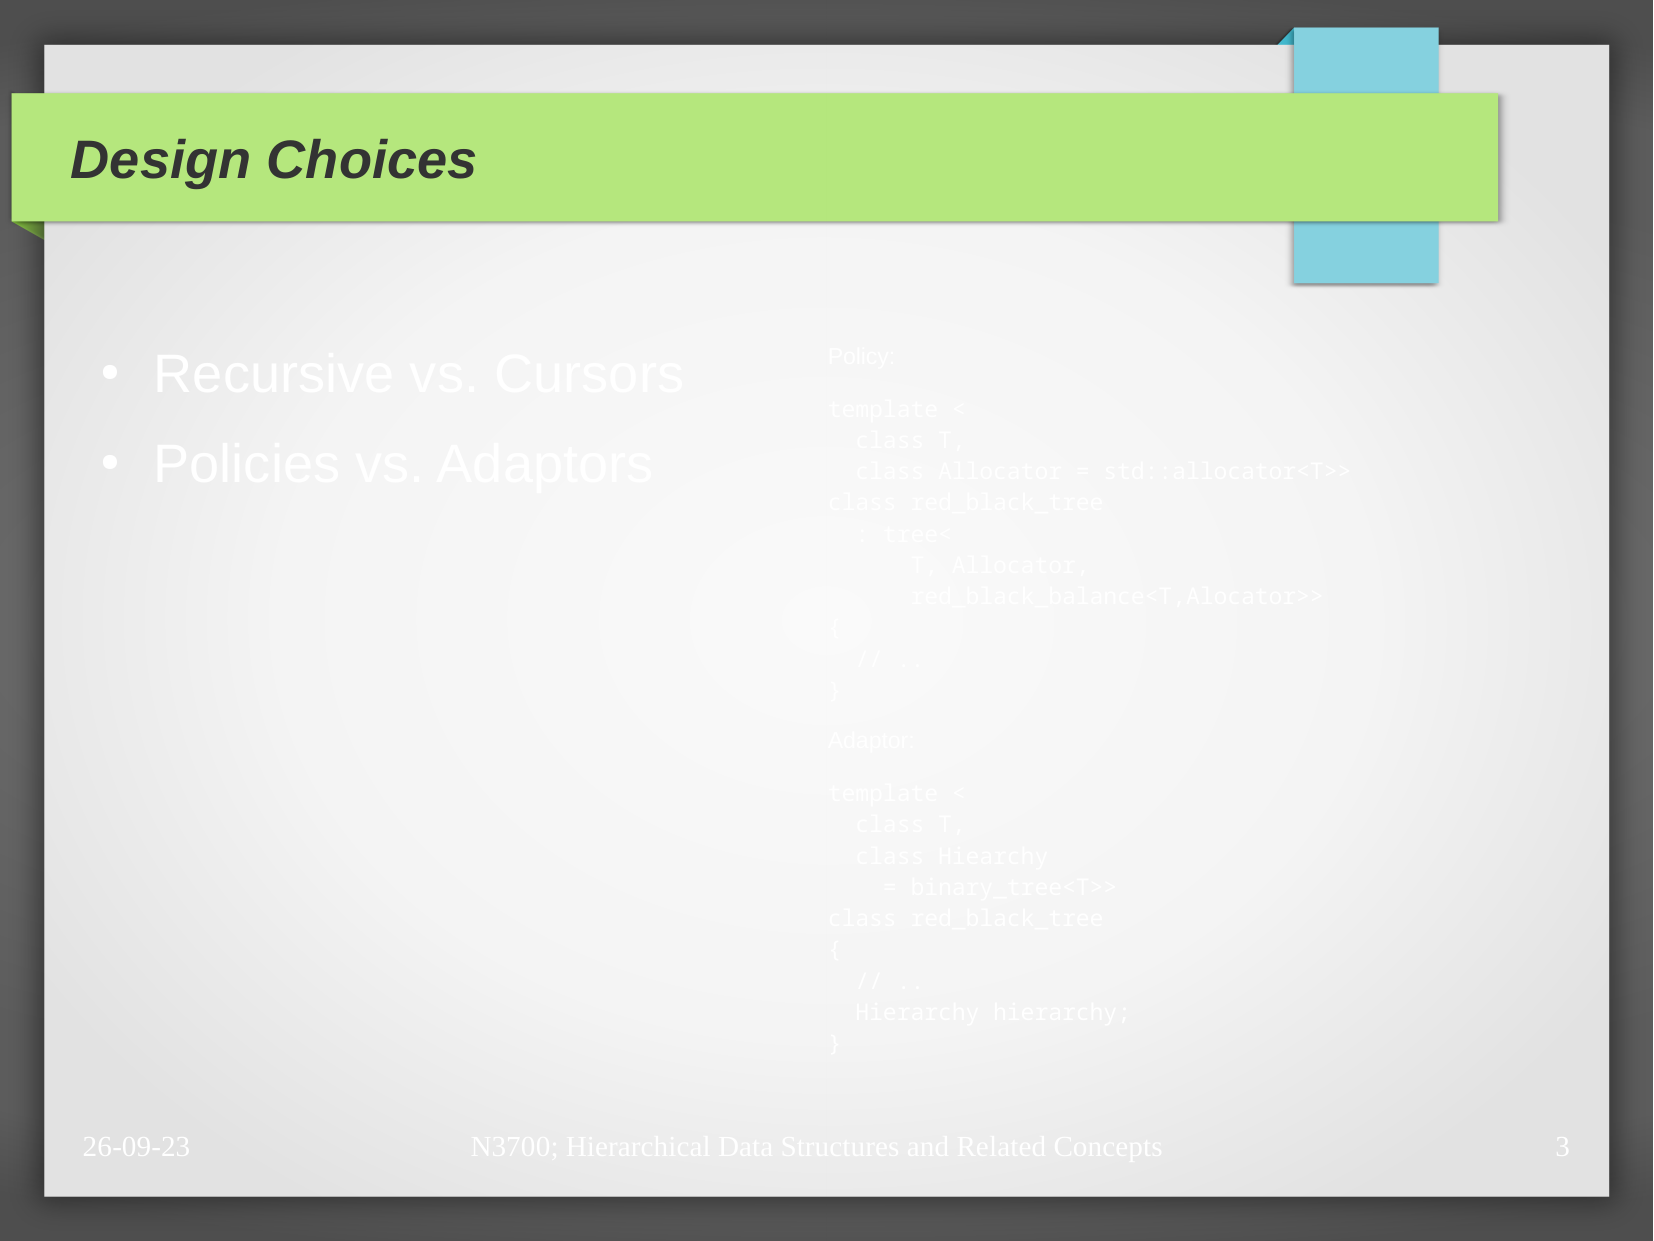

# Design Choices
Recursive vs. Cursors
Policies vs. Adaptors
Policy:
template <
 class T,
 class Allocator = std::allocator<T>>
class red_black_tree
 : tree<
 T, Allocator,
 red_black_balance<T,Alocator>>
{
 // ..
}
Adaptor:
template <
 class T,
 class Hiearchy
 = binary_tree<T>>
class red_black_tree
{
 // ..
 Hierarchy hierarchy;
}
N3700; Hierarchical Data Structures and Related Concepts
3